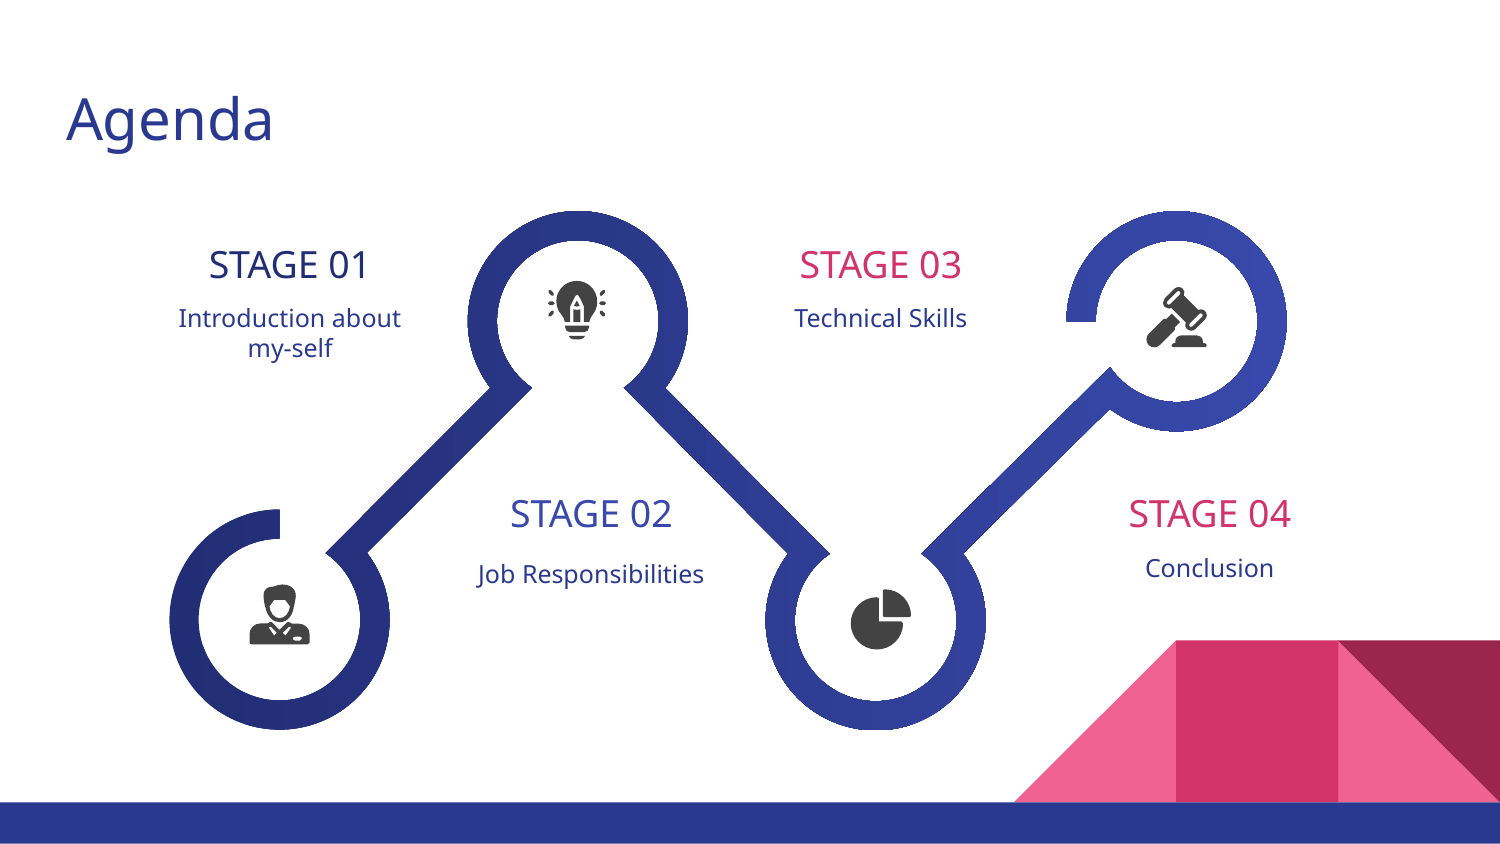

Agenda
#
STAGE 01
STAGE 03
Introduction about
my-self
Technical Skills
STAGE 02
STAGE 04
Job Responsibilities
Conclusion